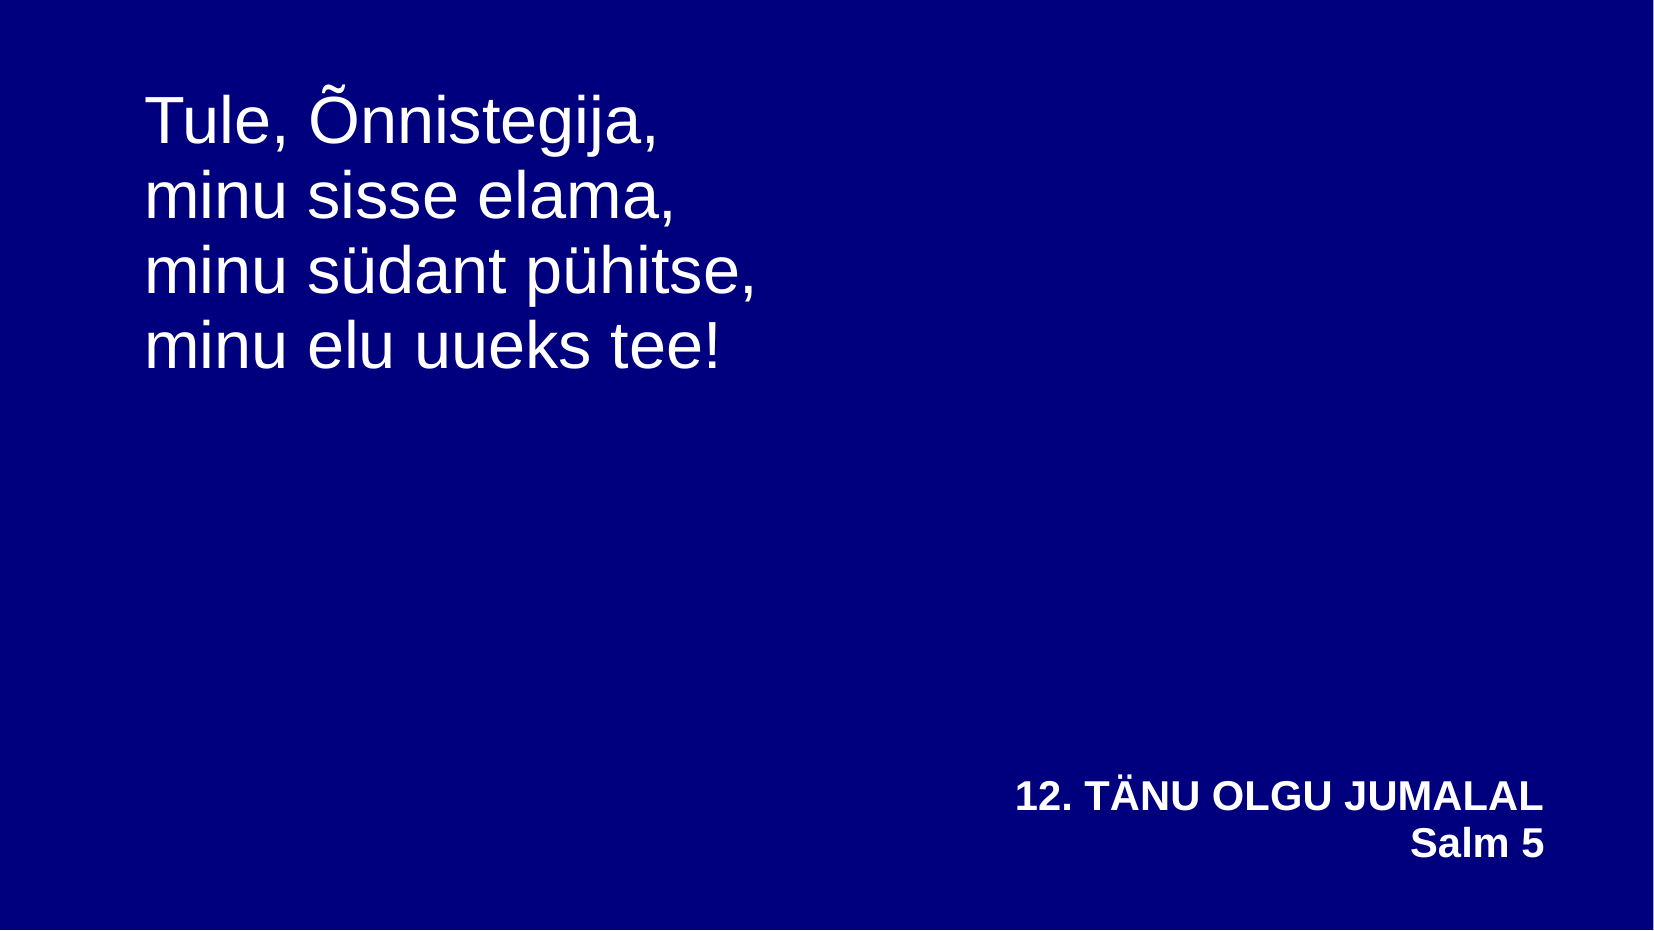

Tule, Õnnistegija,
minu sisse elama,
minu südant pühitse,
minu elu uueks tee!
12. TÄNU OLGU JUMALAL
Salm 5